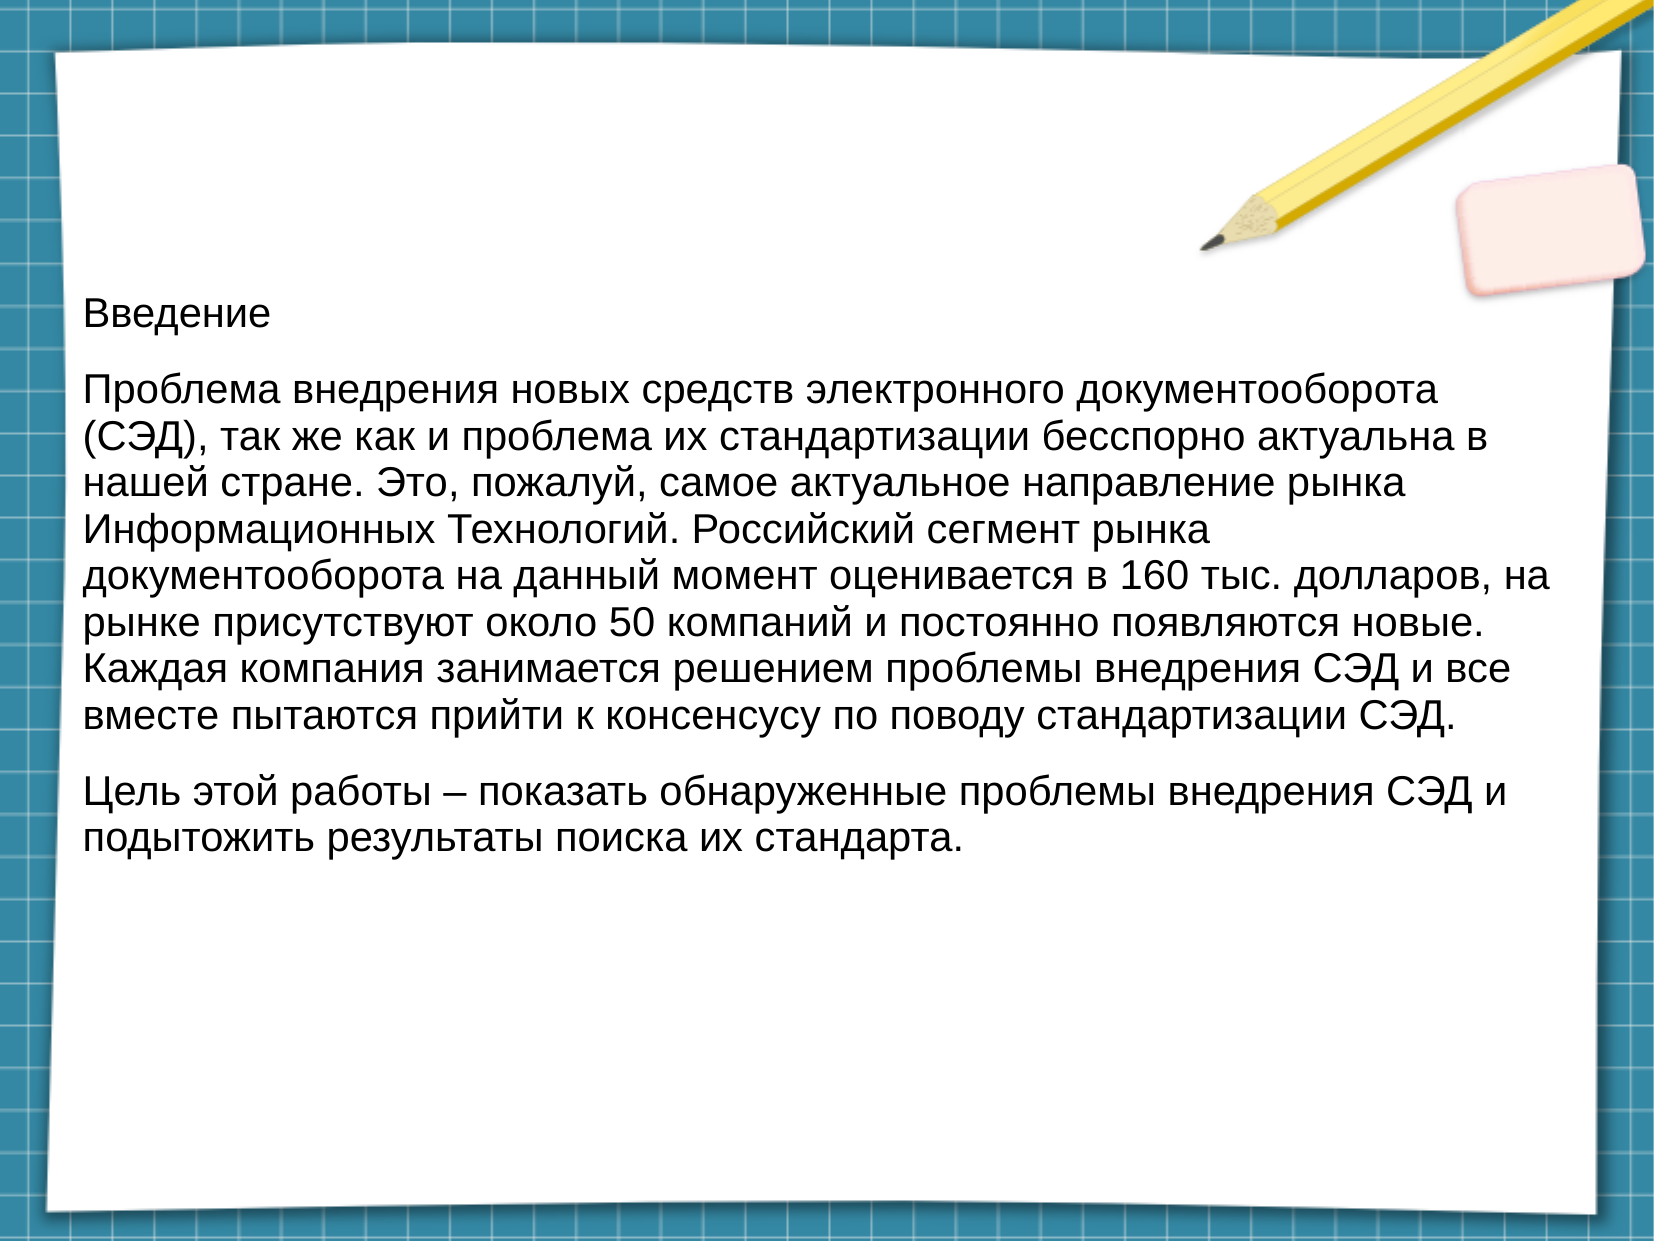

#
Введение
Проблема внедрения новых средств электронного документооборота (СЭД), так же как и проблема их стандартизации бесспорно актуальна в нашей стране. Это, пожалуй, самое актуальное направление рынка Информационных Технологий. Российский сегмент рынка документооборота на данный момент оценивается в 160 тыс. долларов, на рынке присутствуют около 50 компаний и постоянно появляются новые. Каждая компания занимается решением проблемы внедрения СЭД и все вместе пытаются прийти к консенсусу по поводу стандартизации СЭД.
Цель этой работы – показать обнаруженные проблемы внедрения СЭД и подытожить результаты поиска их стандарта.